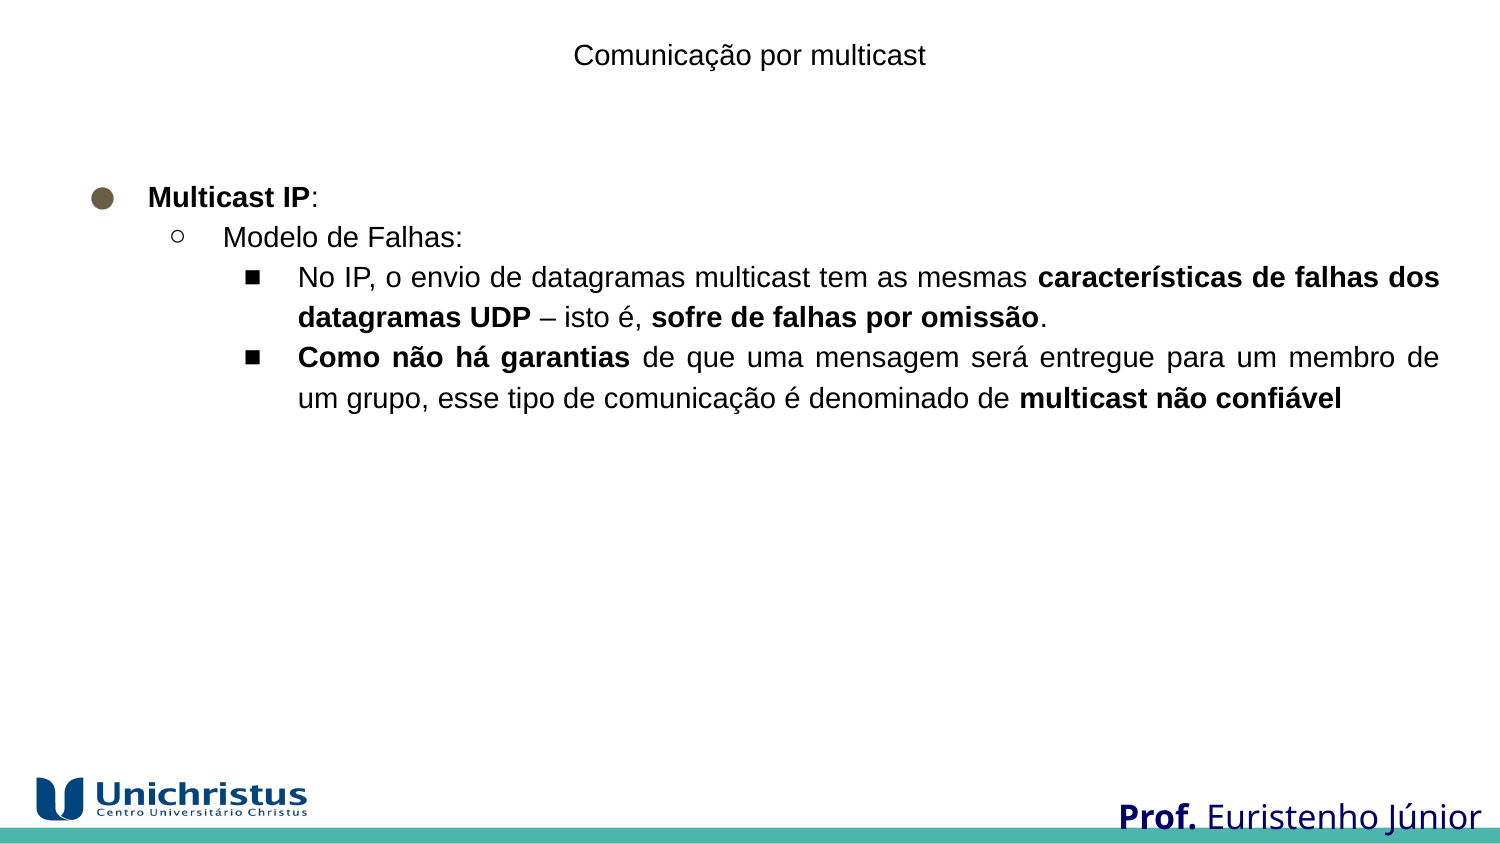

# Comunicação por multicast
Multicast IP:
Modelo de Falhas:
No IP, o envio de datagramas multicast tem as mesmas características de falhas dos datagramas UDP – isto é, sofre de falhas por omissão.
Como não há garantias de que uma mensagem será entregue para um membro de um grupo, esse tipo de comunicação é denominado de multicast não confiável